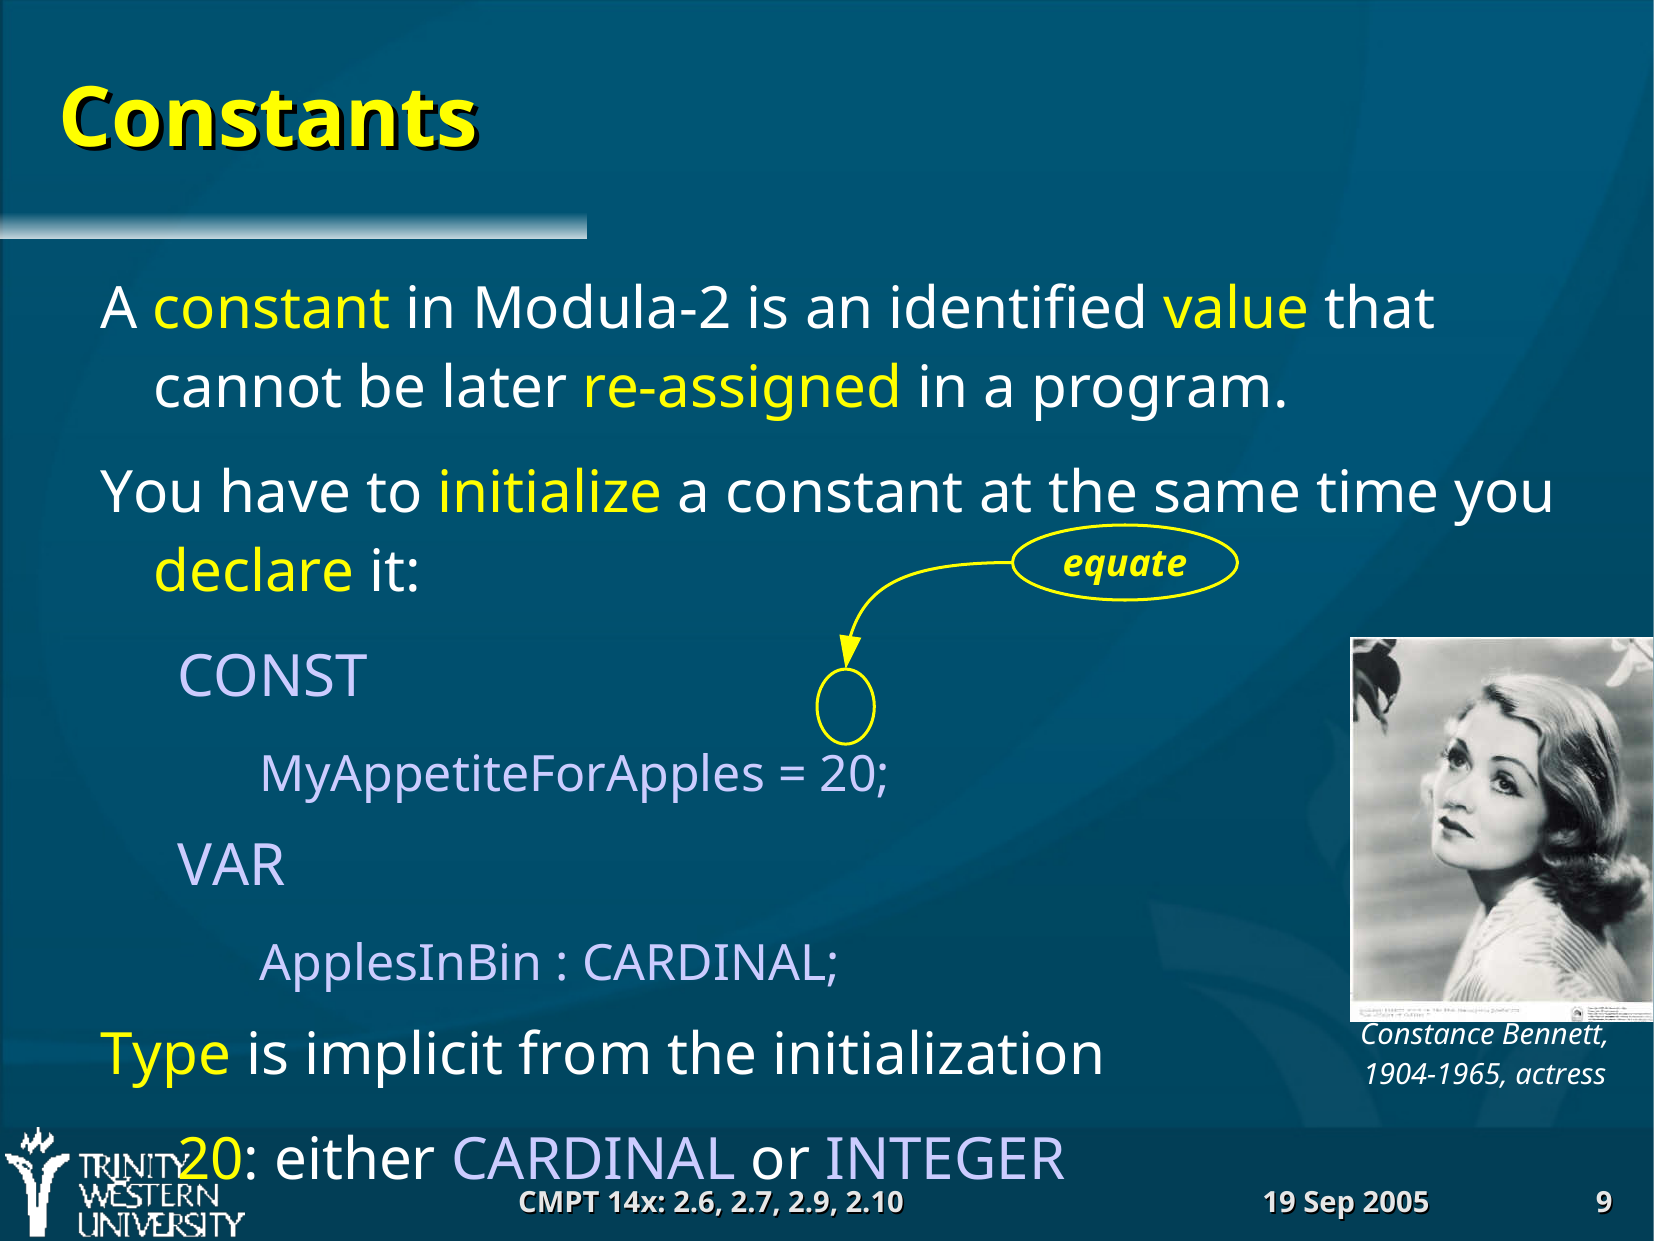

# Constants
A constant in Modula-2 is an identified value that cannot be later re-assigned in a program.
You have to initialize a constant at the same time you declare it:
CONST
MyAppetiteForApples = 20;
VAR
ApplesInBin : CARDINAL;
Type is implicit from the initialization
20: either CARDINAL or INTEGER
equate
Constance Bennett,
1904-1965, actress
CMPT 14x: 2.6, 2.7, 2.9, 2.10
19 Sep 2005
9